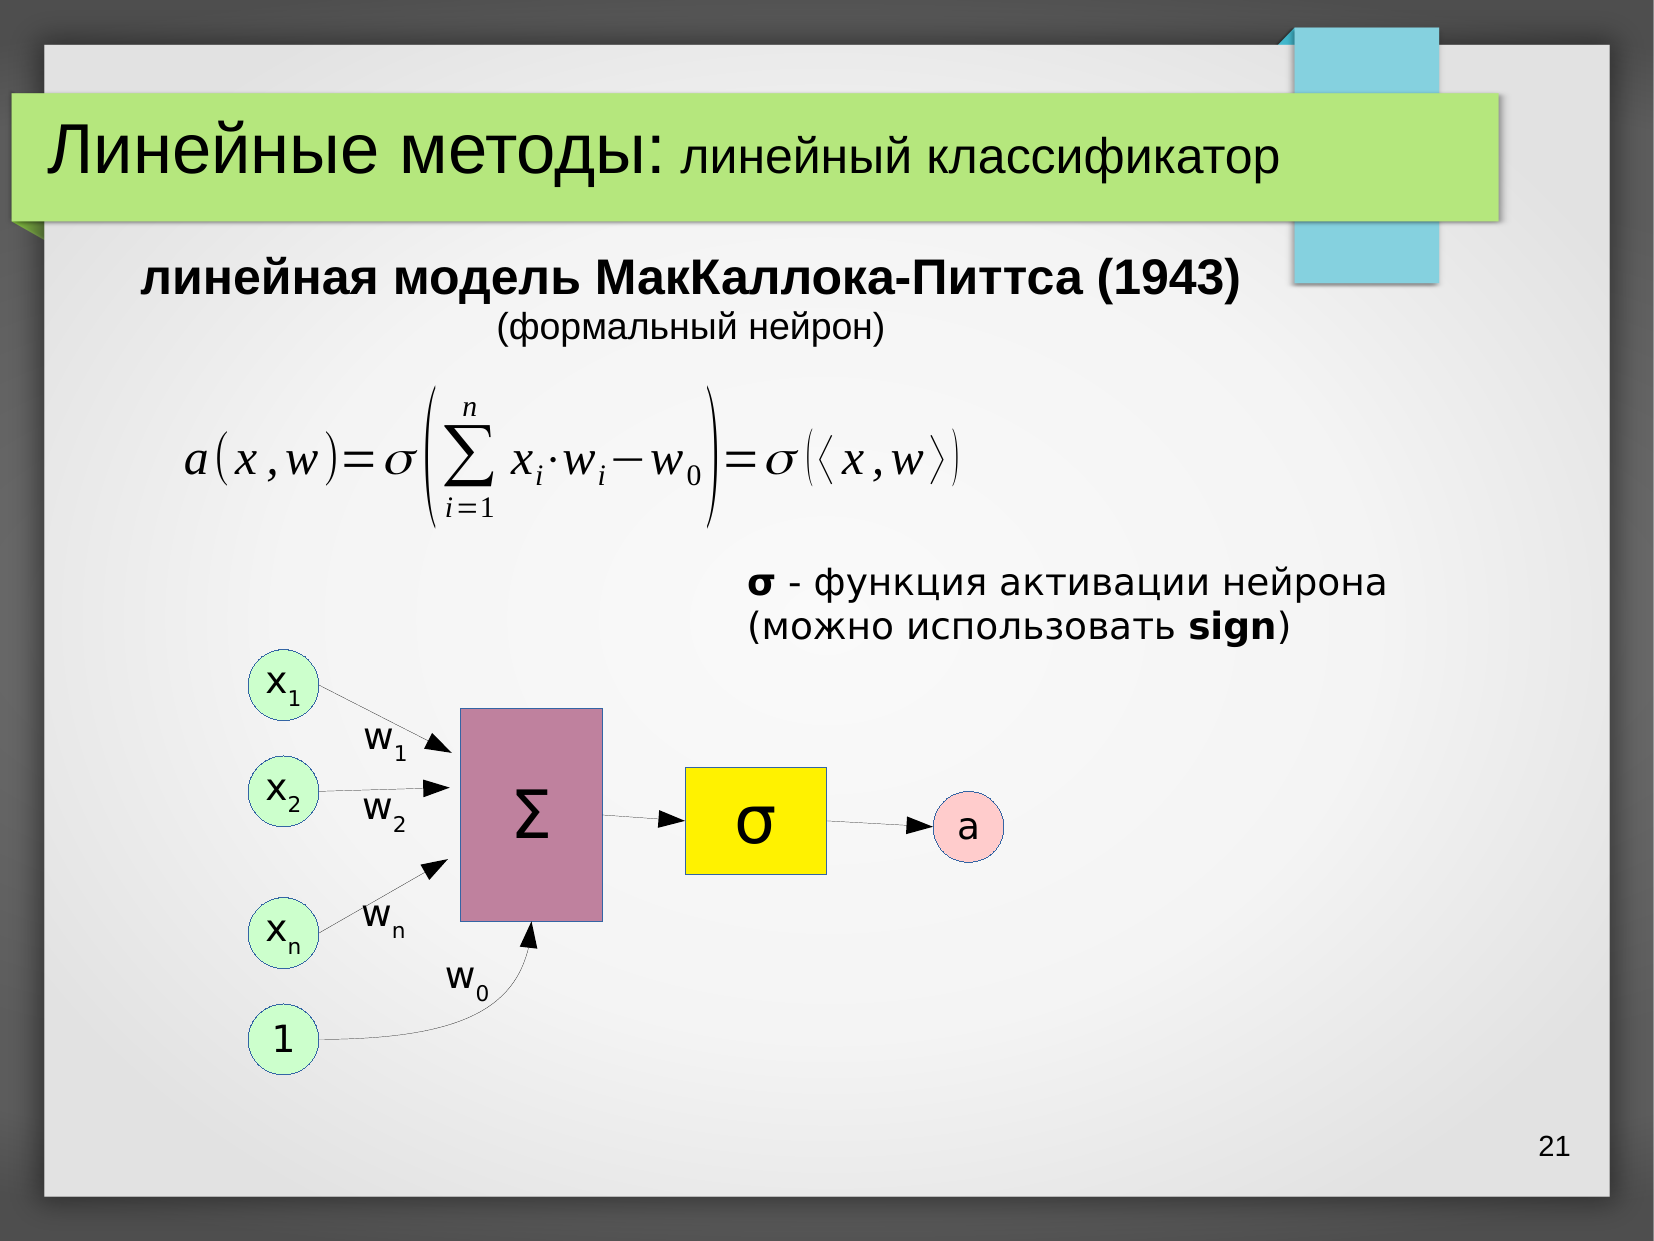

# Линейные методы: линейный классификатор
линейная модель МакКаллока-Питтса (1943)
(формальный нейрон)
σ - функция активации нейрона
(можно использовать sign)
x1
Σ
x2
σ
a
xn
1
21